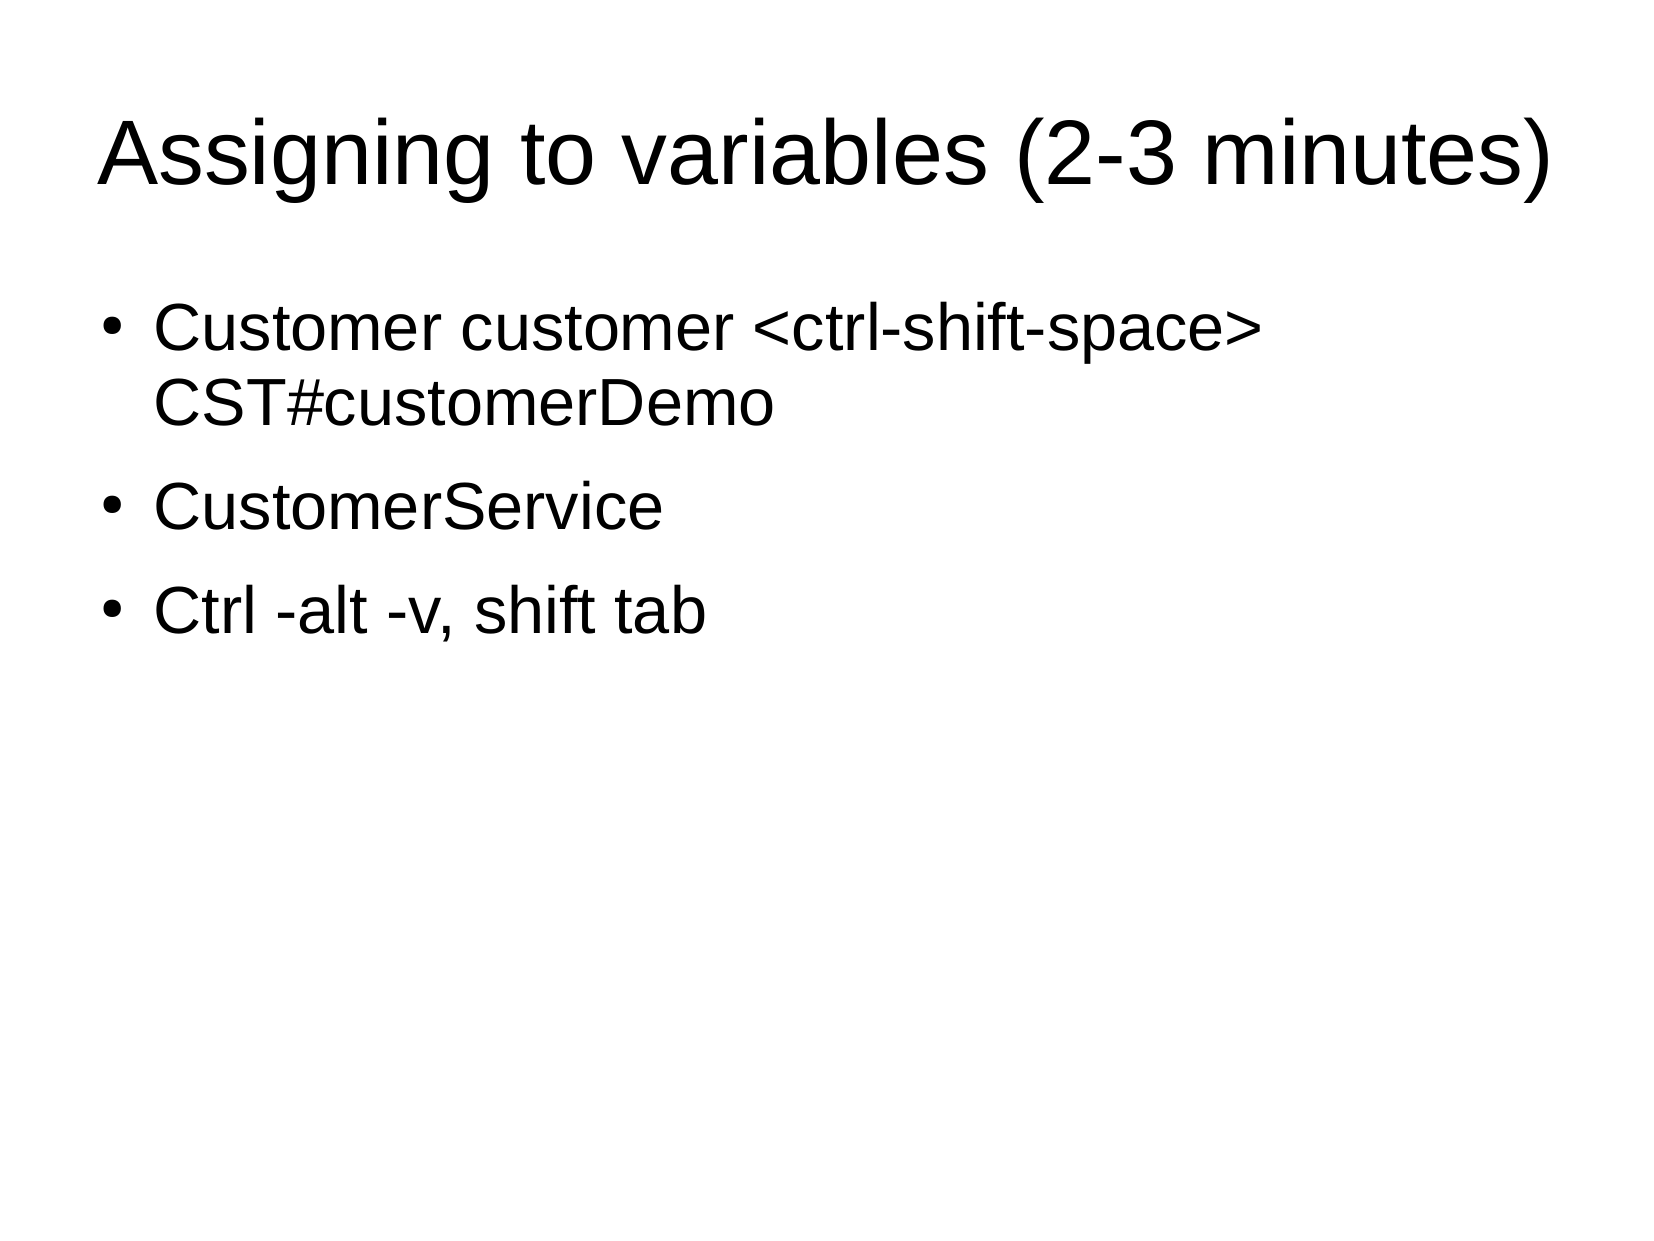

# Assigning to variables (2-3 minutes)
Customer customer <ctrl-shift-space> CST#customerDemo
CustomerService
Ctrl -alt -v, shift tab